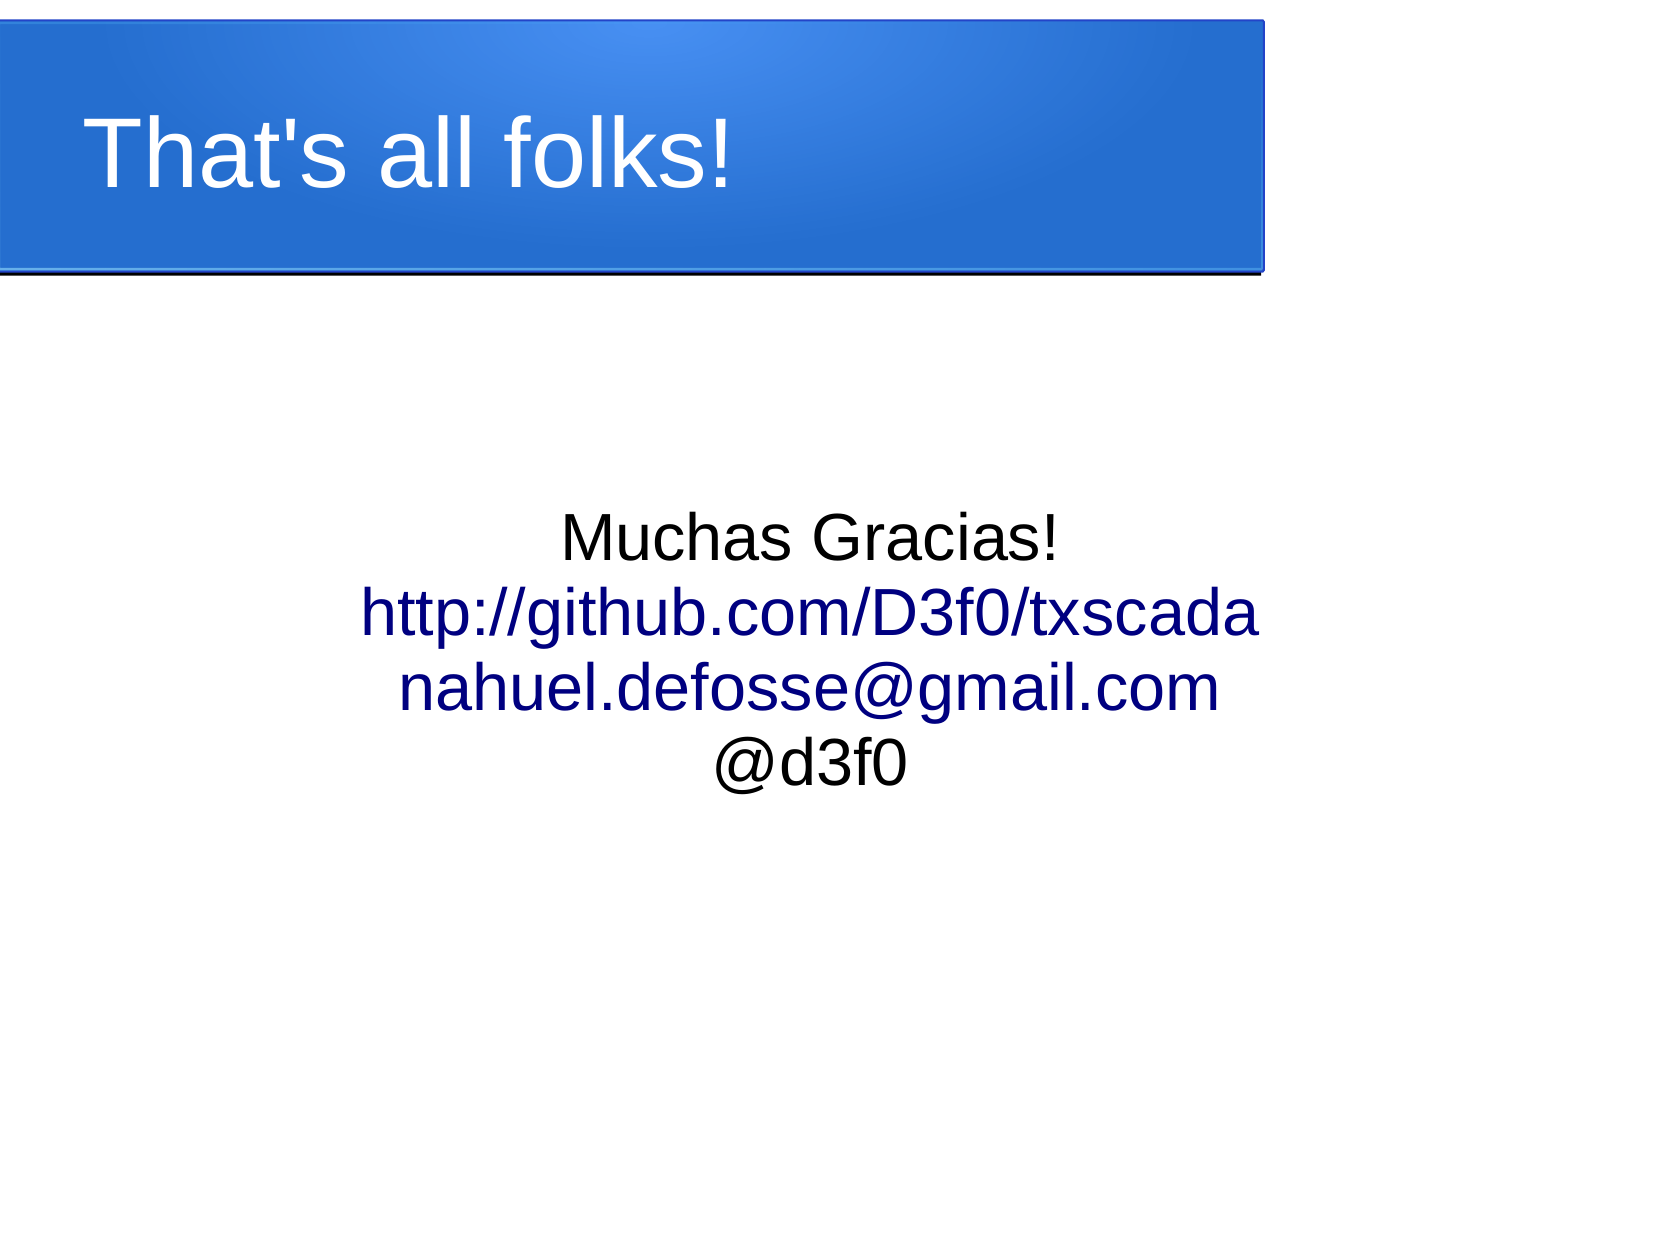

That's all folks!
# Muchas Gracias!
http://github.com/D3f0/txscada
nahuel.defosse@gmail.com
@d3f0